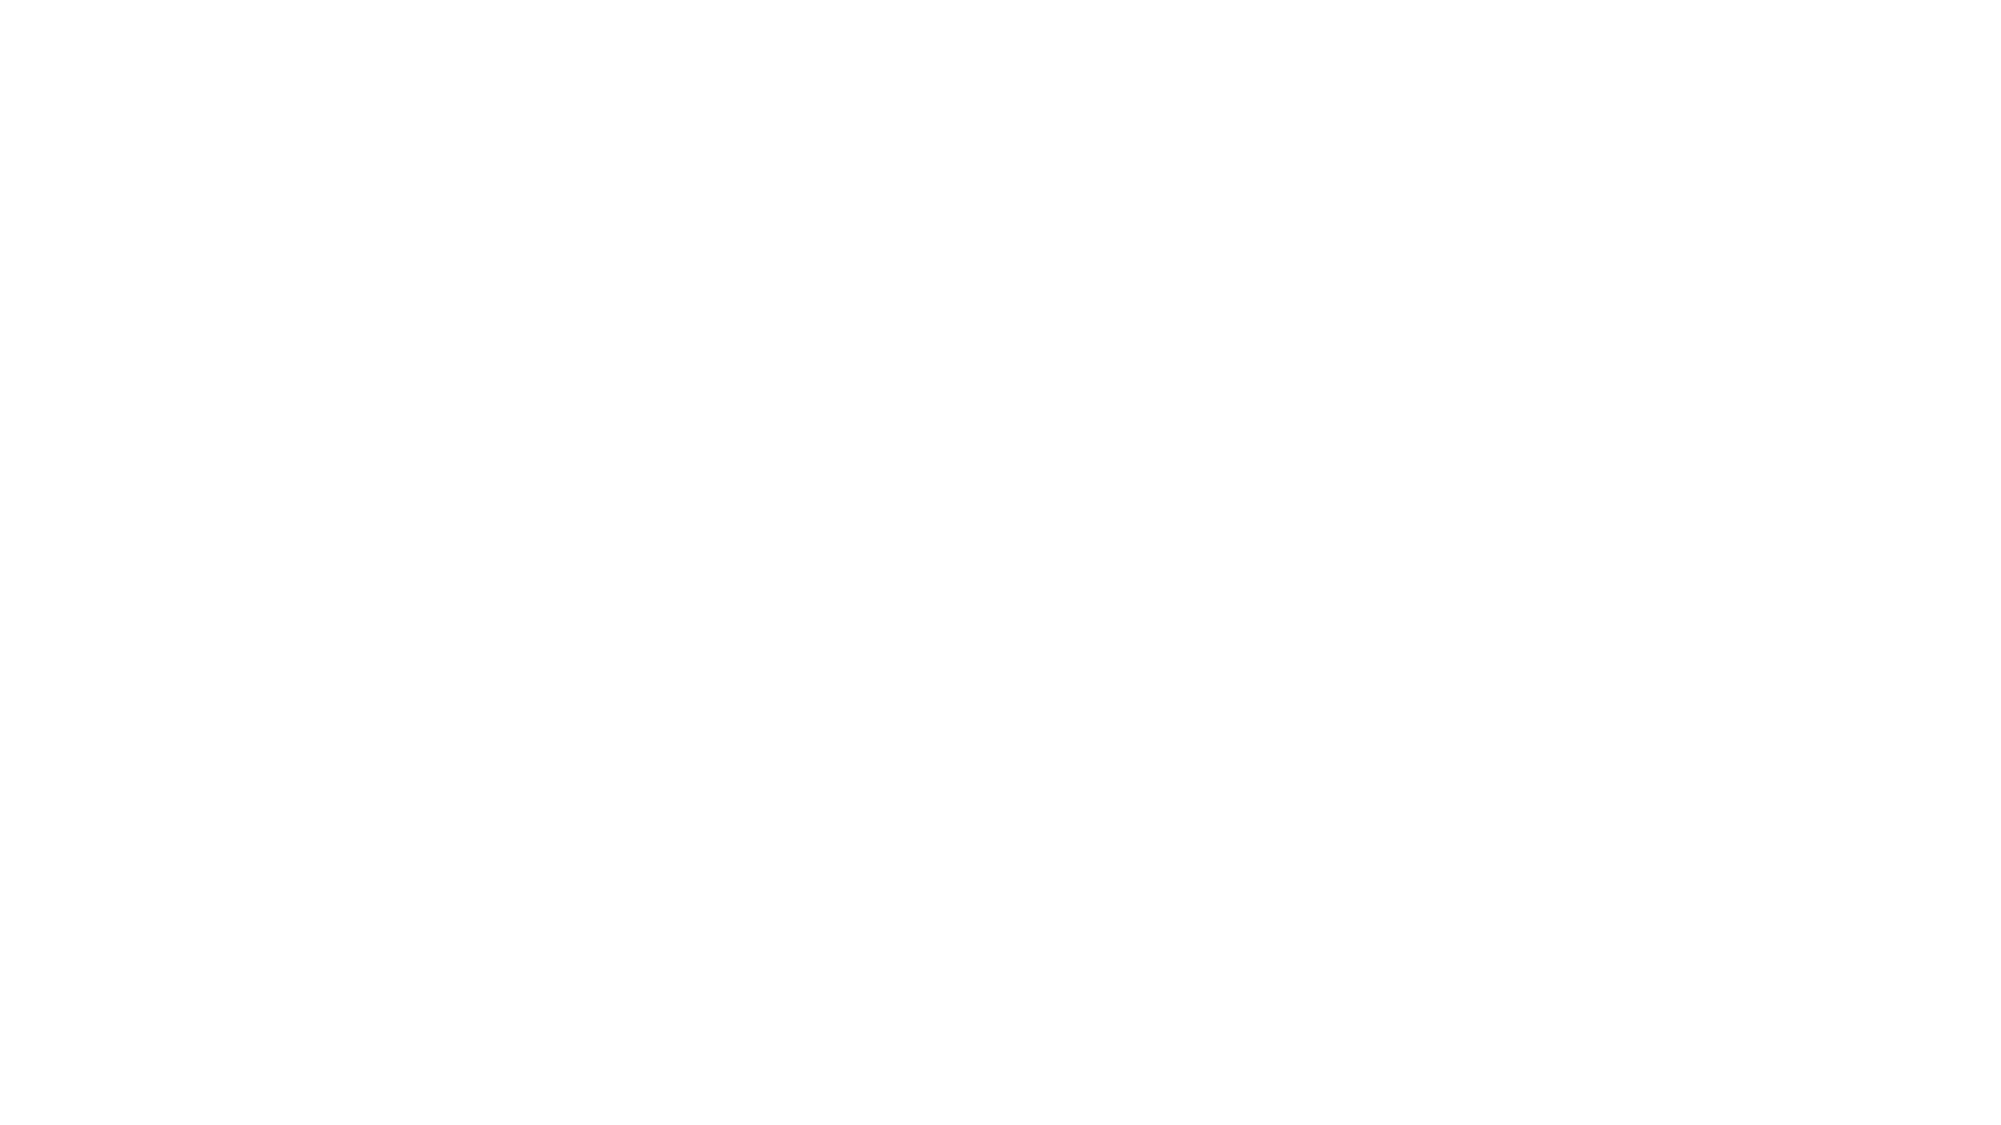

# //Functie pentru calcularea distantei unsigned int calculDistanta(float volt) { float distance_cm = 1/ (volt* 0.001197676); return (unsigned int)distance_cm; // Convertim distan?a într-un întreg ?i o returnam} // Functia pentru initializarea senzoruluivoid initSensor() { // Set SENSOR_PIN as input DDRA &= ~(1 << IRPin);} void main(void) { // Initializare LCD twi_master_init(100); #asm("sei") // registrul pentru intrerupere lcd_twi_init(PCF8574_I2C_ADDRESS,16); init_ADC(); // initializare ADC DDRA &= ~(1 << DDA0); DDRB |= (1 << DDB0); lcd_clear(); DDRD |= (1 << PIND5); /* Make OC1A pin as output */ TCNT0 = 0; /* Set timer1 count zero */ ICR1H = 0x09; /* Set TOP count (2499) for timer1 */ ICR1L = 0xC3; /* ICR1 = 2499 => 0x09C3 in hexadecimal */ /* Set Fast PWM, TOP in ICR1, Clear OC1A on compare match, clk/256 */ TCCR1A = (1<<WGM11)|(1<<COM1A1); TCCR1B = (1<<WGM12)|(1<<WGM13)|(0<<CS10)|(0<<CS11)|(1<<CS12);